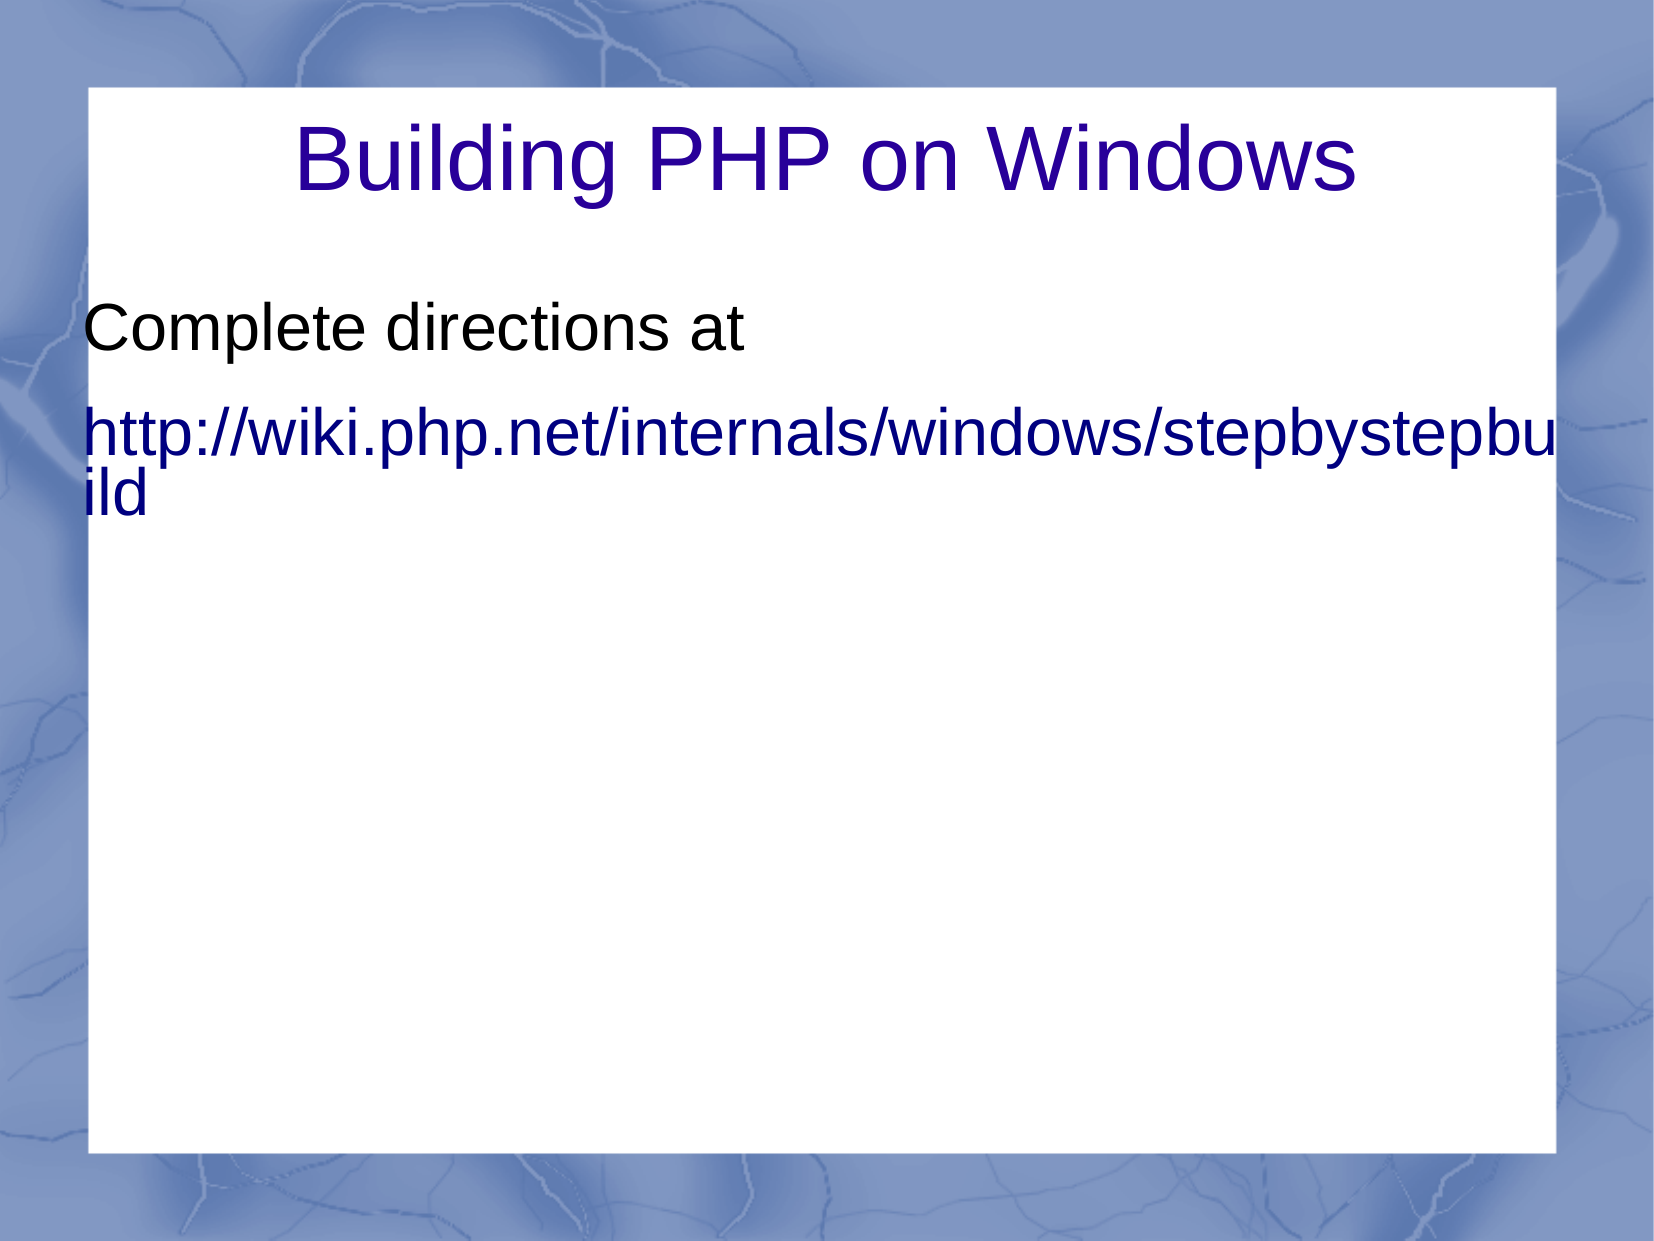

# Building PHP on Windows
Complete directions at
http://wiki.php.net/internals/windows/stepbystepbuild